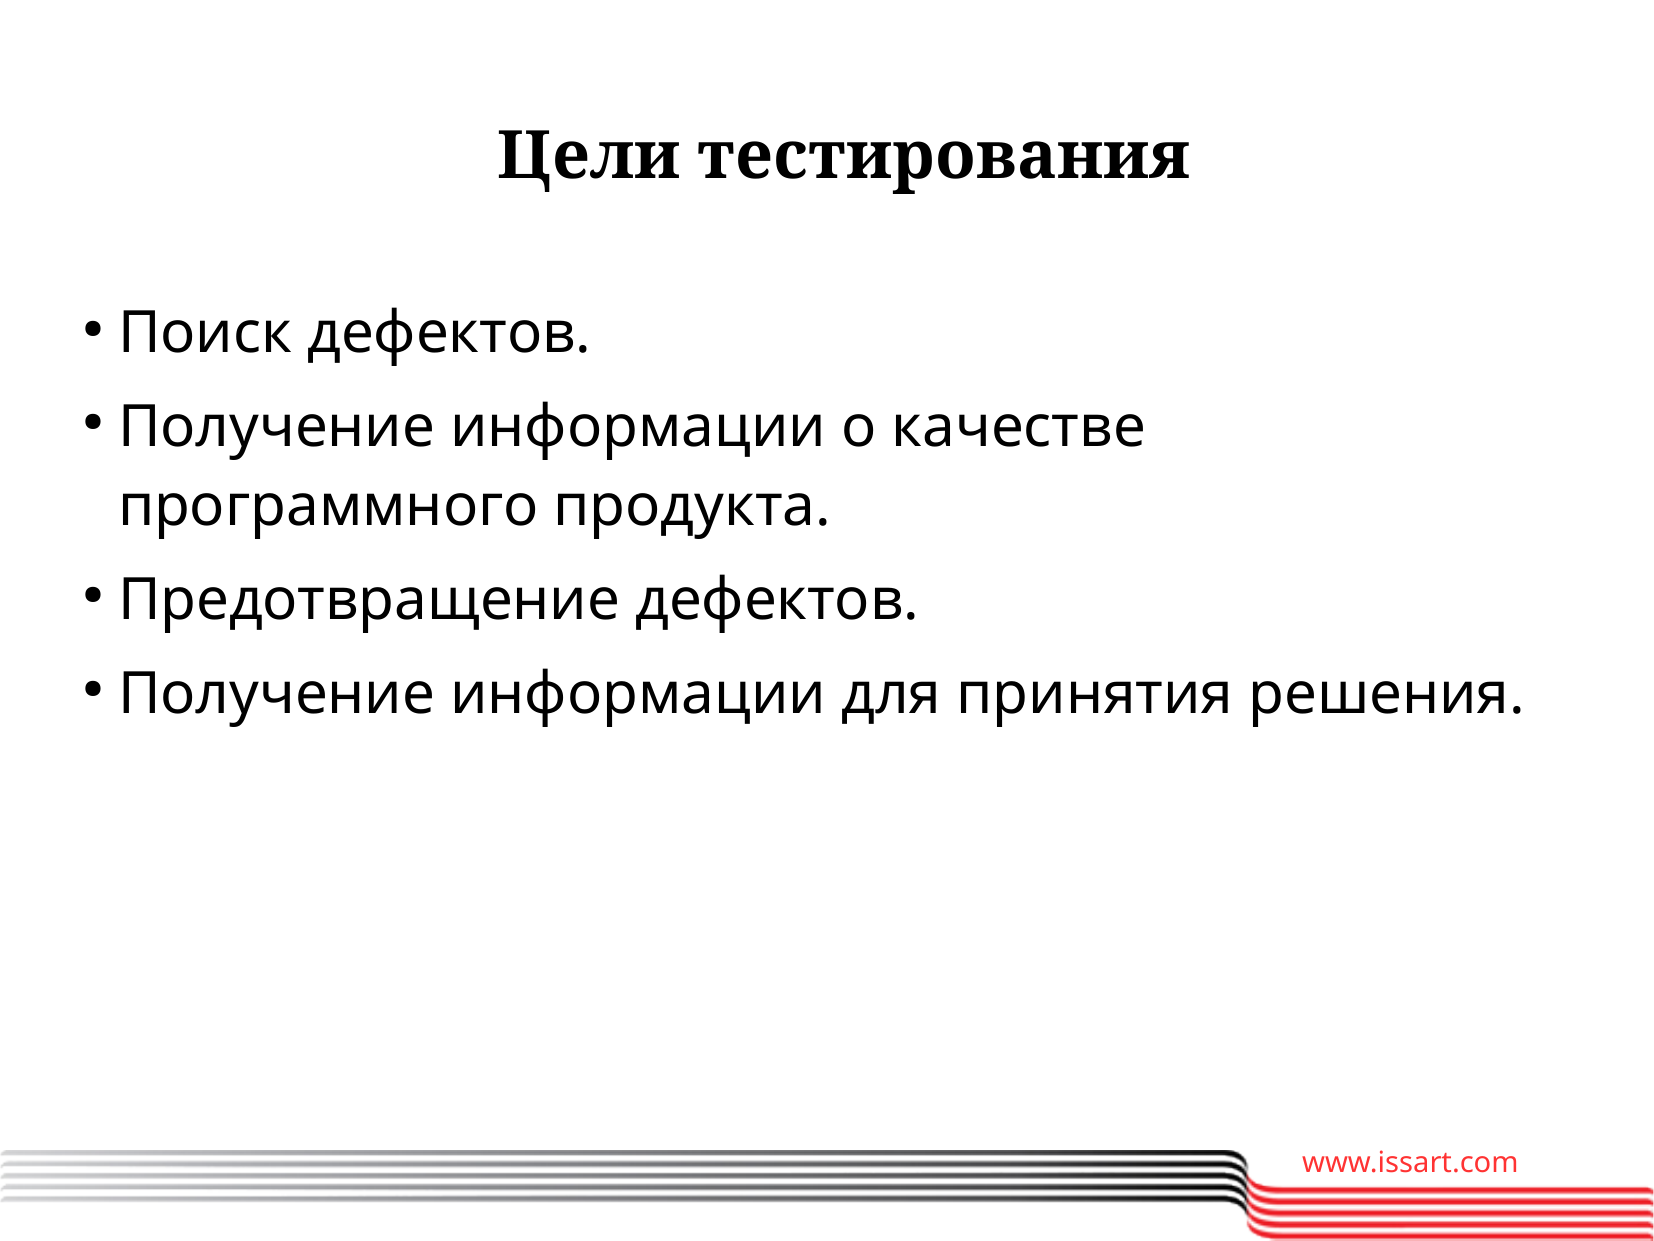

# Цели тестирования
Поиск дефектов.
Получение информации о качестве программного продукта.
Предотвращение дефектов.
Получение информации для принятия решения.
www.issart.com